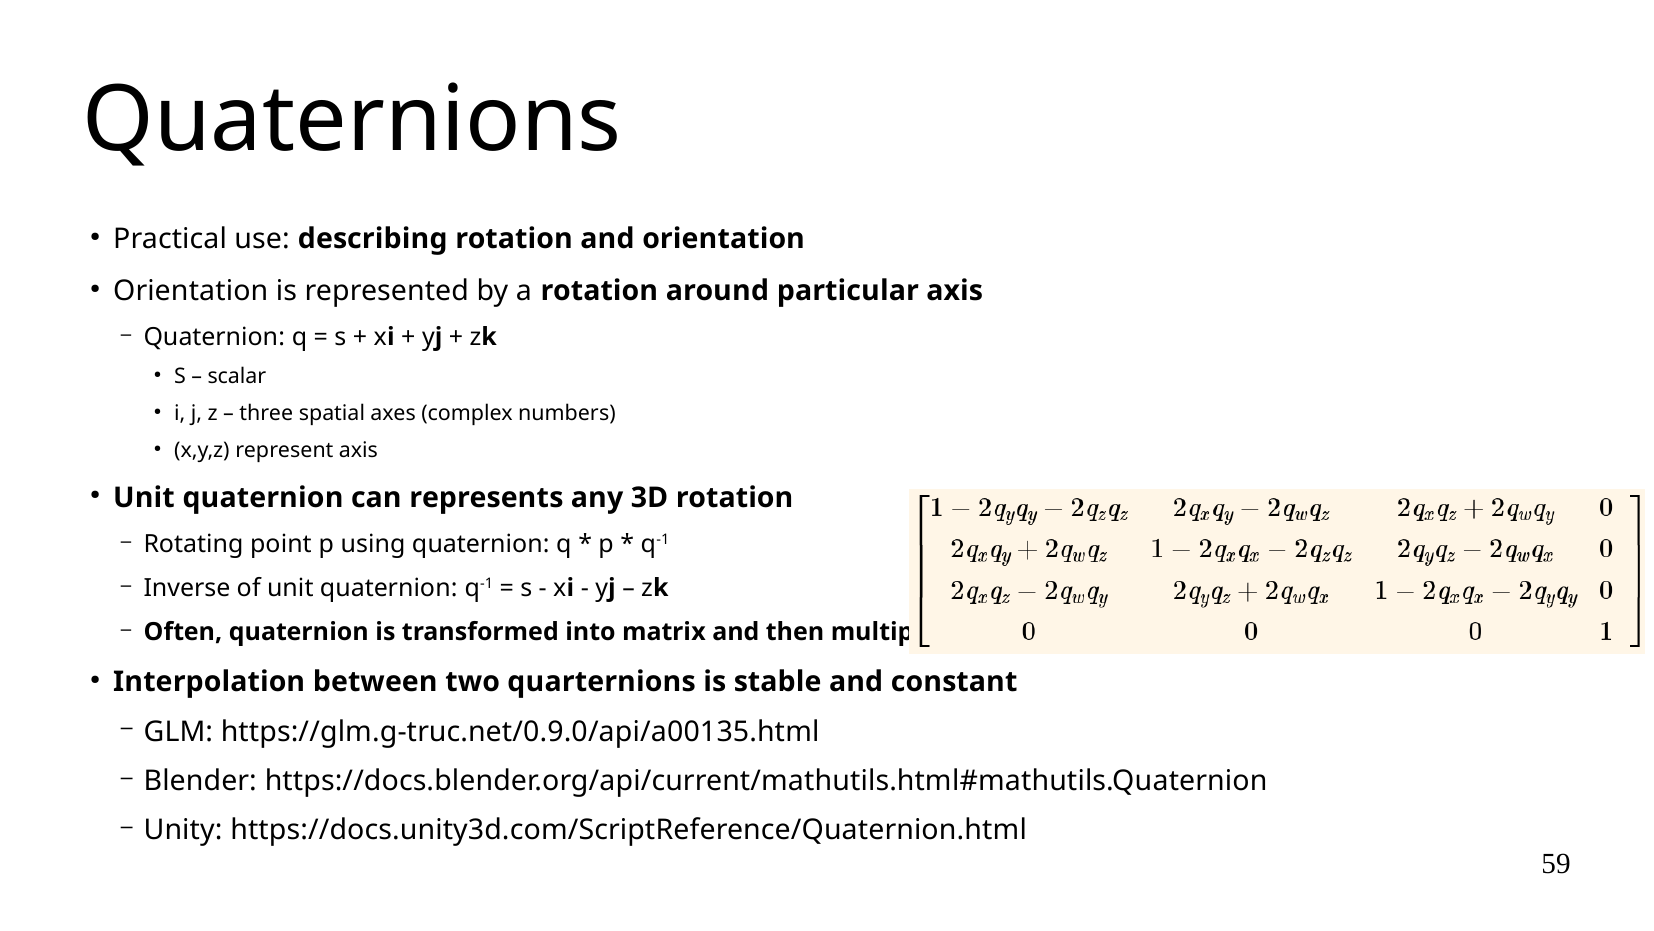

# Quaternions
Practical use: describing rotation and orientation
Orientation is represented by a rotation around particular axis
Quaternion: q = s + xi + yj + zk
S – scalar
i, j, z – three spatial axes (complex numbers)
(x,y,z) represent axis
Unit quaternion can represents any 3D rotation
Rotating point p using quaternion: q * p * q-1
Inverse of unit quaternion: q-1 = s - xi - yj – zk
Often, quaternion is transformed into matrix and then multiplied with point
Interpolation between two quarternions is stable and constant
GLM: https://glm.g-truc.net/0.9.0/api/a00135.html
Blender: https://docs.blender.org/api/current/mathutils.html#mathutils.Quaternion
Unity: https://docs.unity3d.com/ScriptReference/Quaternion.html
59